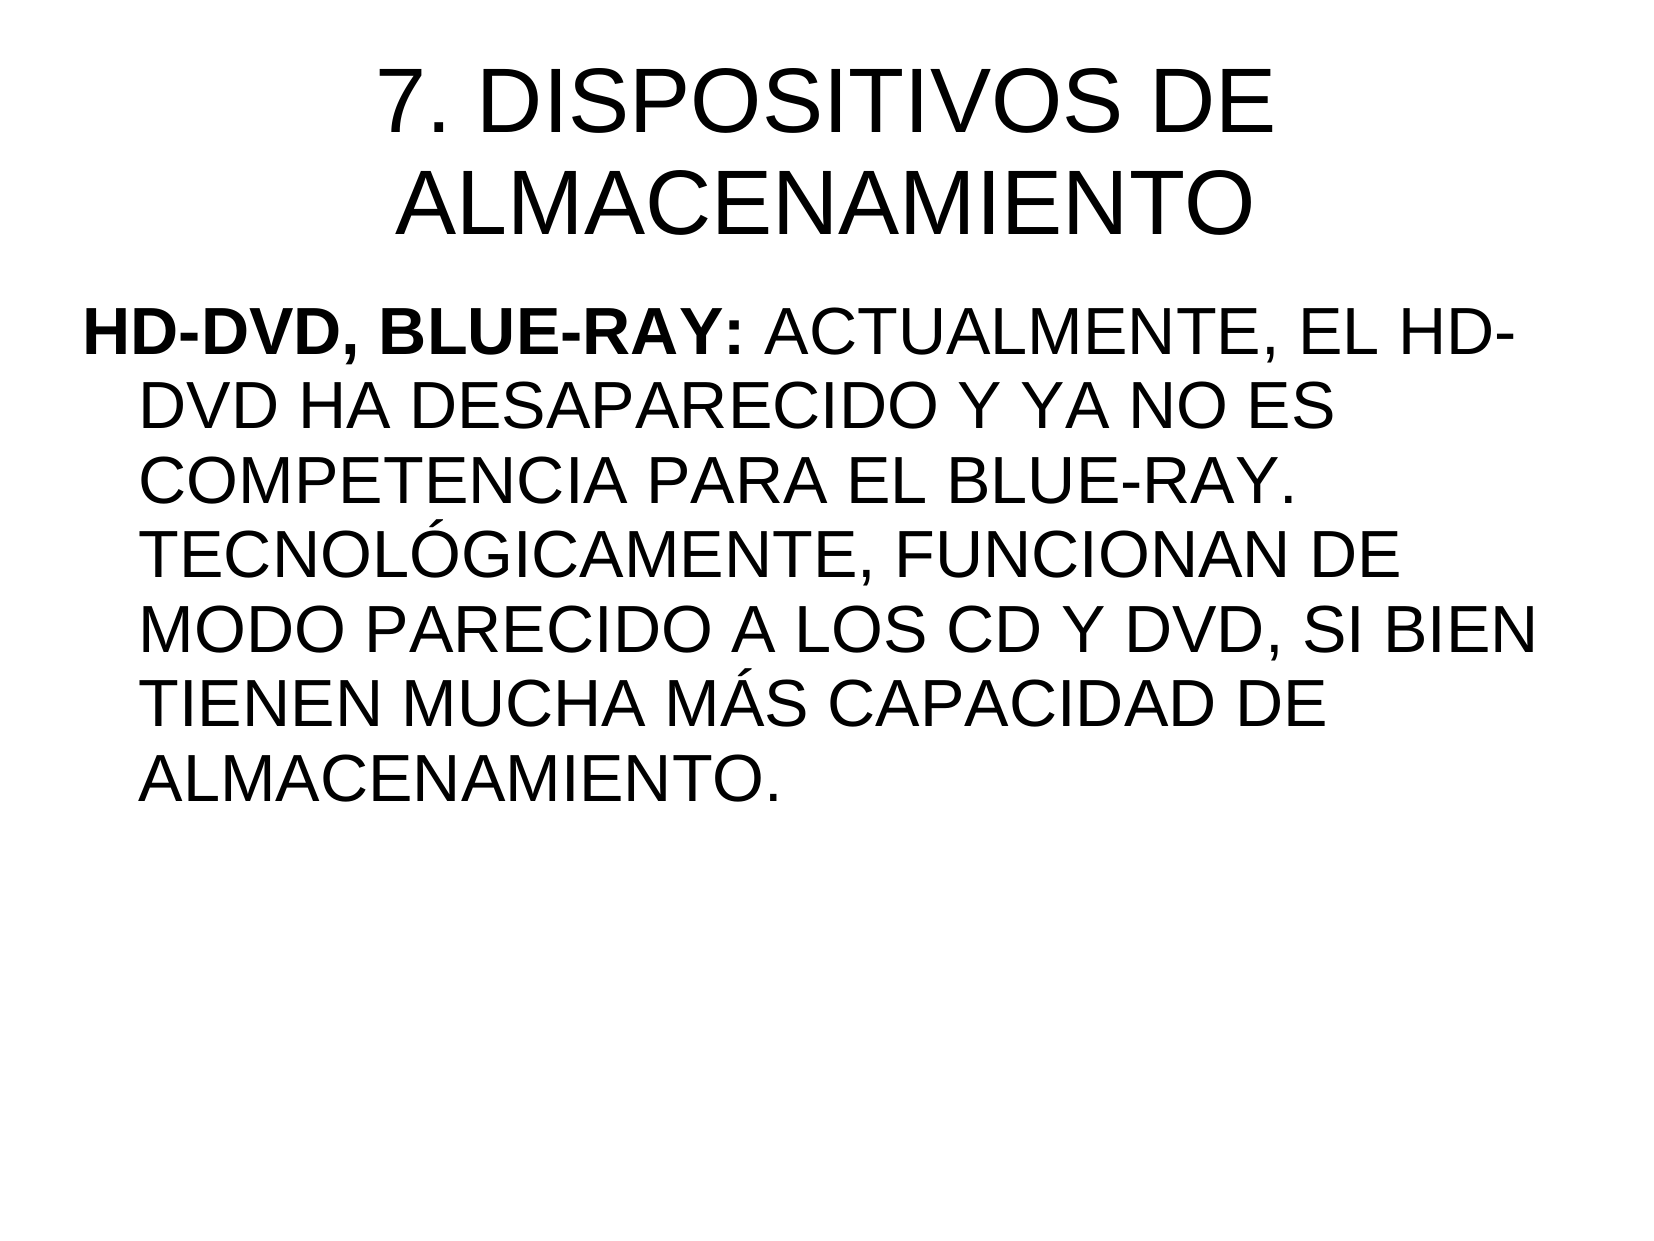

# 7. DISPOSITIVOS DE ALMACENAMIENTO
HD-DVD, BLUE-RAY: ACTUALMENTE, EL HD-DVD HA DESAPARECIDO Y YA NO ES COMPETENCIA PARA EL BLUE-RAY. TECNOLÓGICAMENTE, FUNCIONAN DE MODO PARECIDO A LOS CD Y DVD, SI BIEN TIENEN MUCHA MÁS CAPACIDAD DE ALMACENAMIENTO.